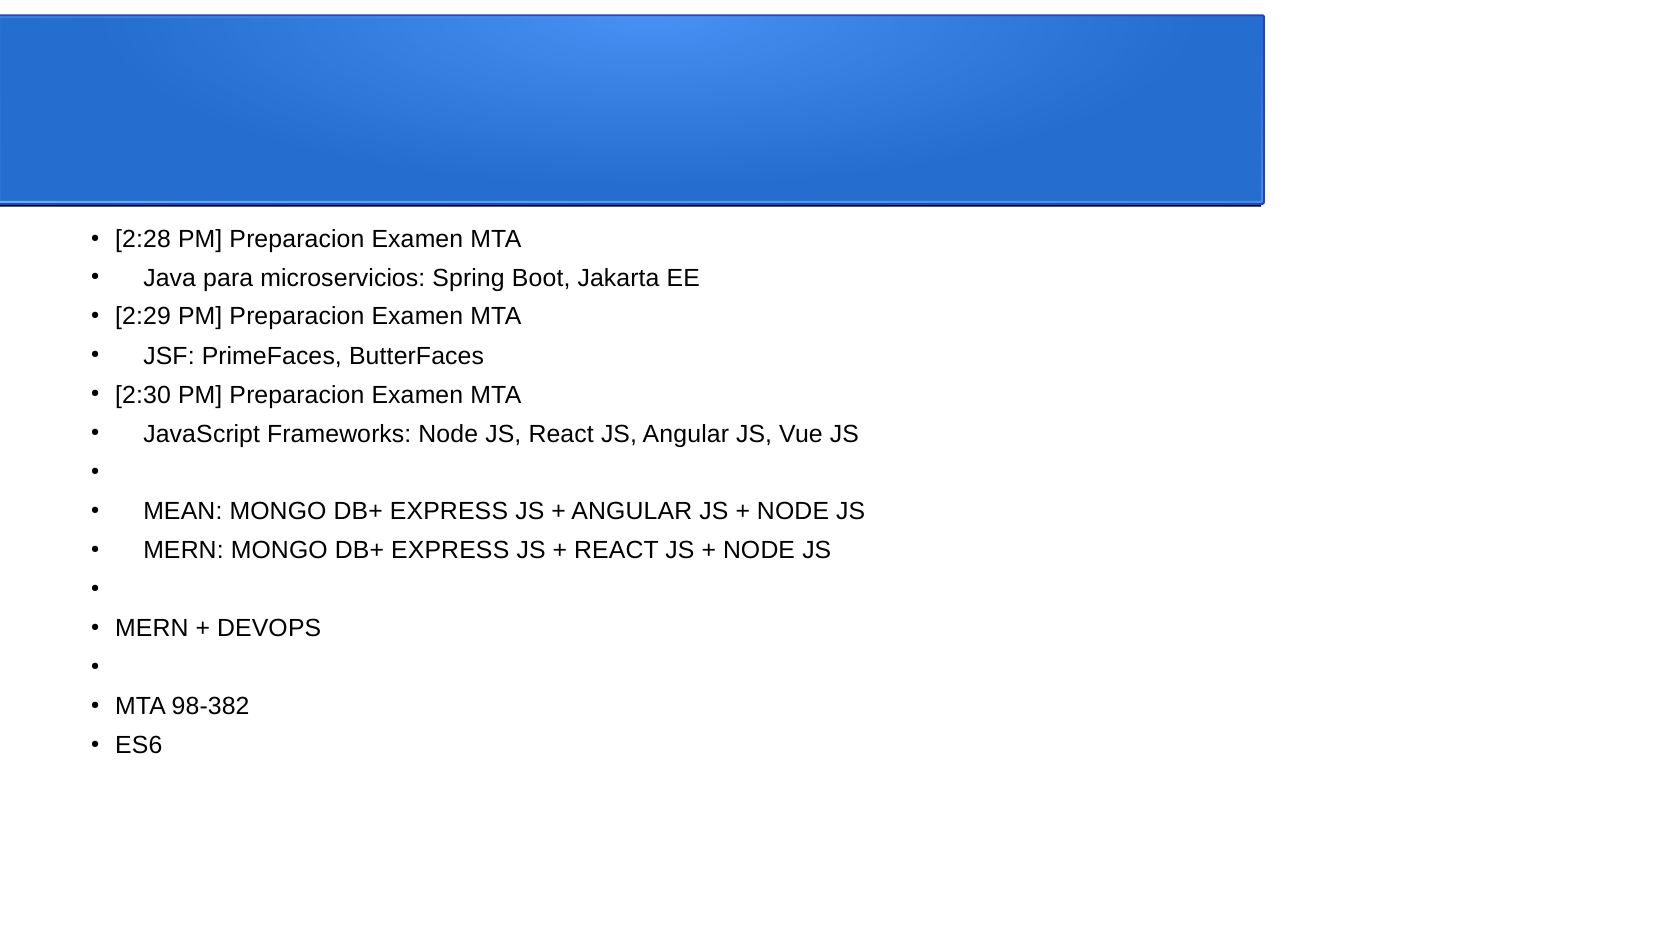

#
[2:28 PM] Preparacion Examen MTA
 Java para microservicios: Spring Boot, Jakarta EE
​[2:29 PM] Preparacion Examen MTA
 JSF: PrimeFaces, ButterFaces
​[2:30 PM] Preparacion Examen MTA
 JavaScript Frameworks: Node JS, React JS, Angular JS, Vue JS
 MEAN: MONGO DB+ EXPRESS JS + ANGULAR JS + NODE JS
 MERN: MONGO DB+ EXPRESS JS + REACT JS + NODE JS
MERN + DEVOPS
MTA 98-382
ES6